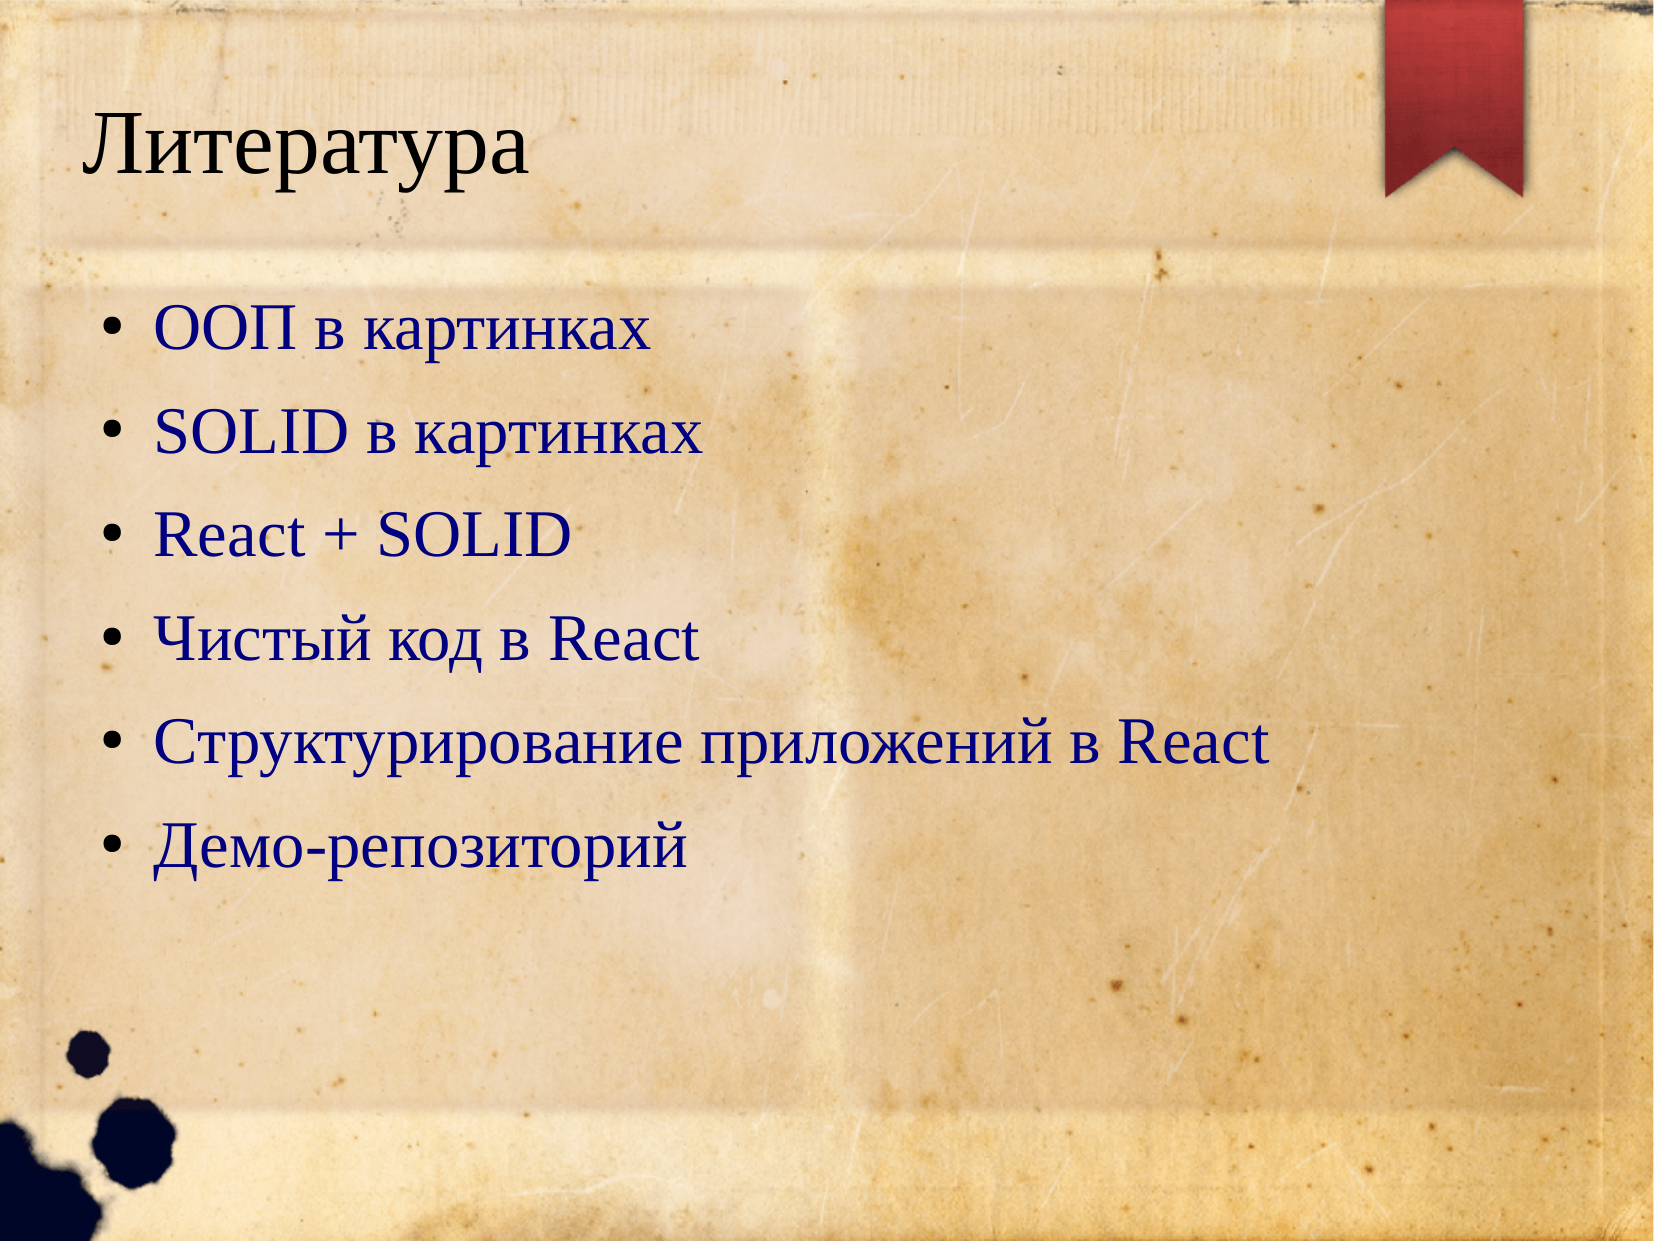

# Литература
ООП в картинках
SOLID в картинках
React + SOLID
Чистый код в React
Структурирование приложений в React
Демо-репозиторий